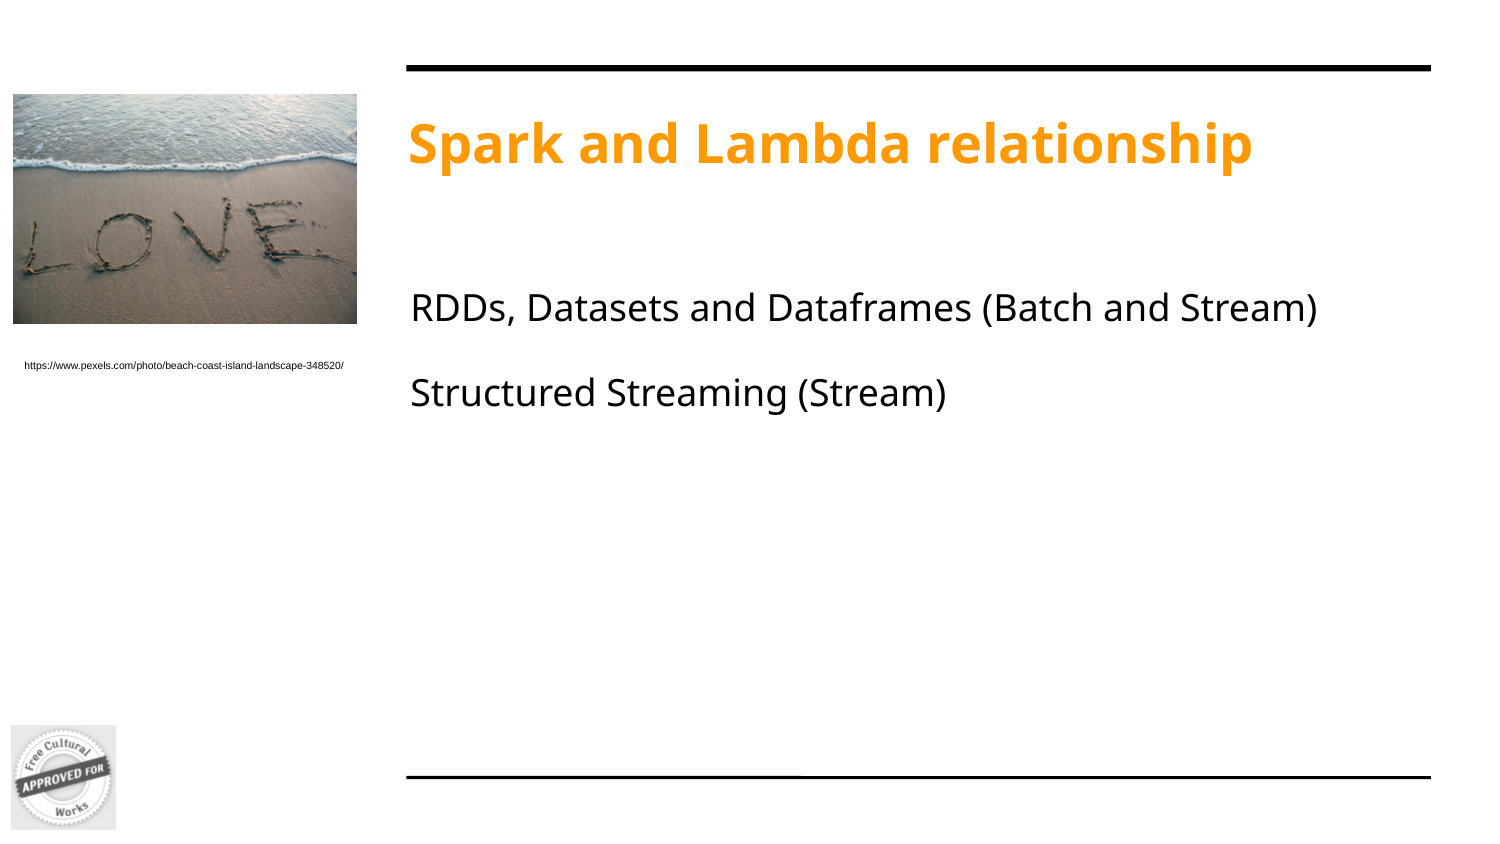

# Spark and Lambda relationship
RDDs, Datasets and Dataframes (Batch and Stream)
Structured Streaming (Stream)
https://www.pexels.com/photo/beach-coast-island-landscape-348520/